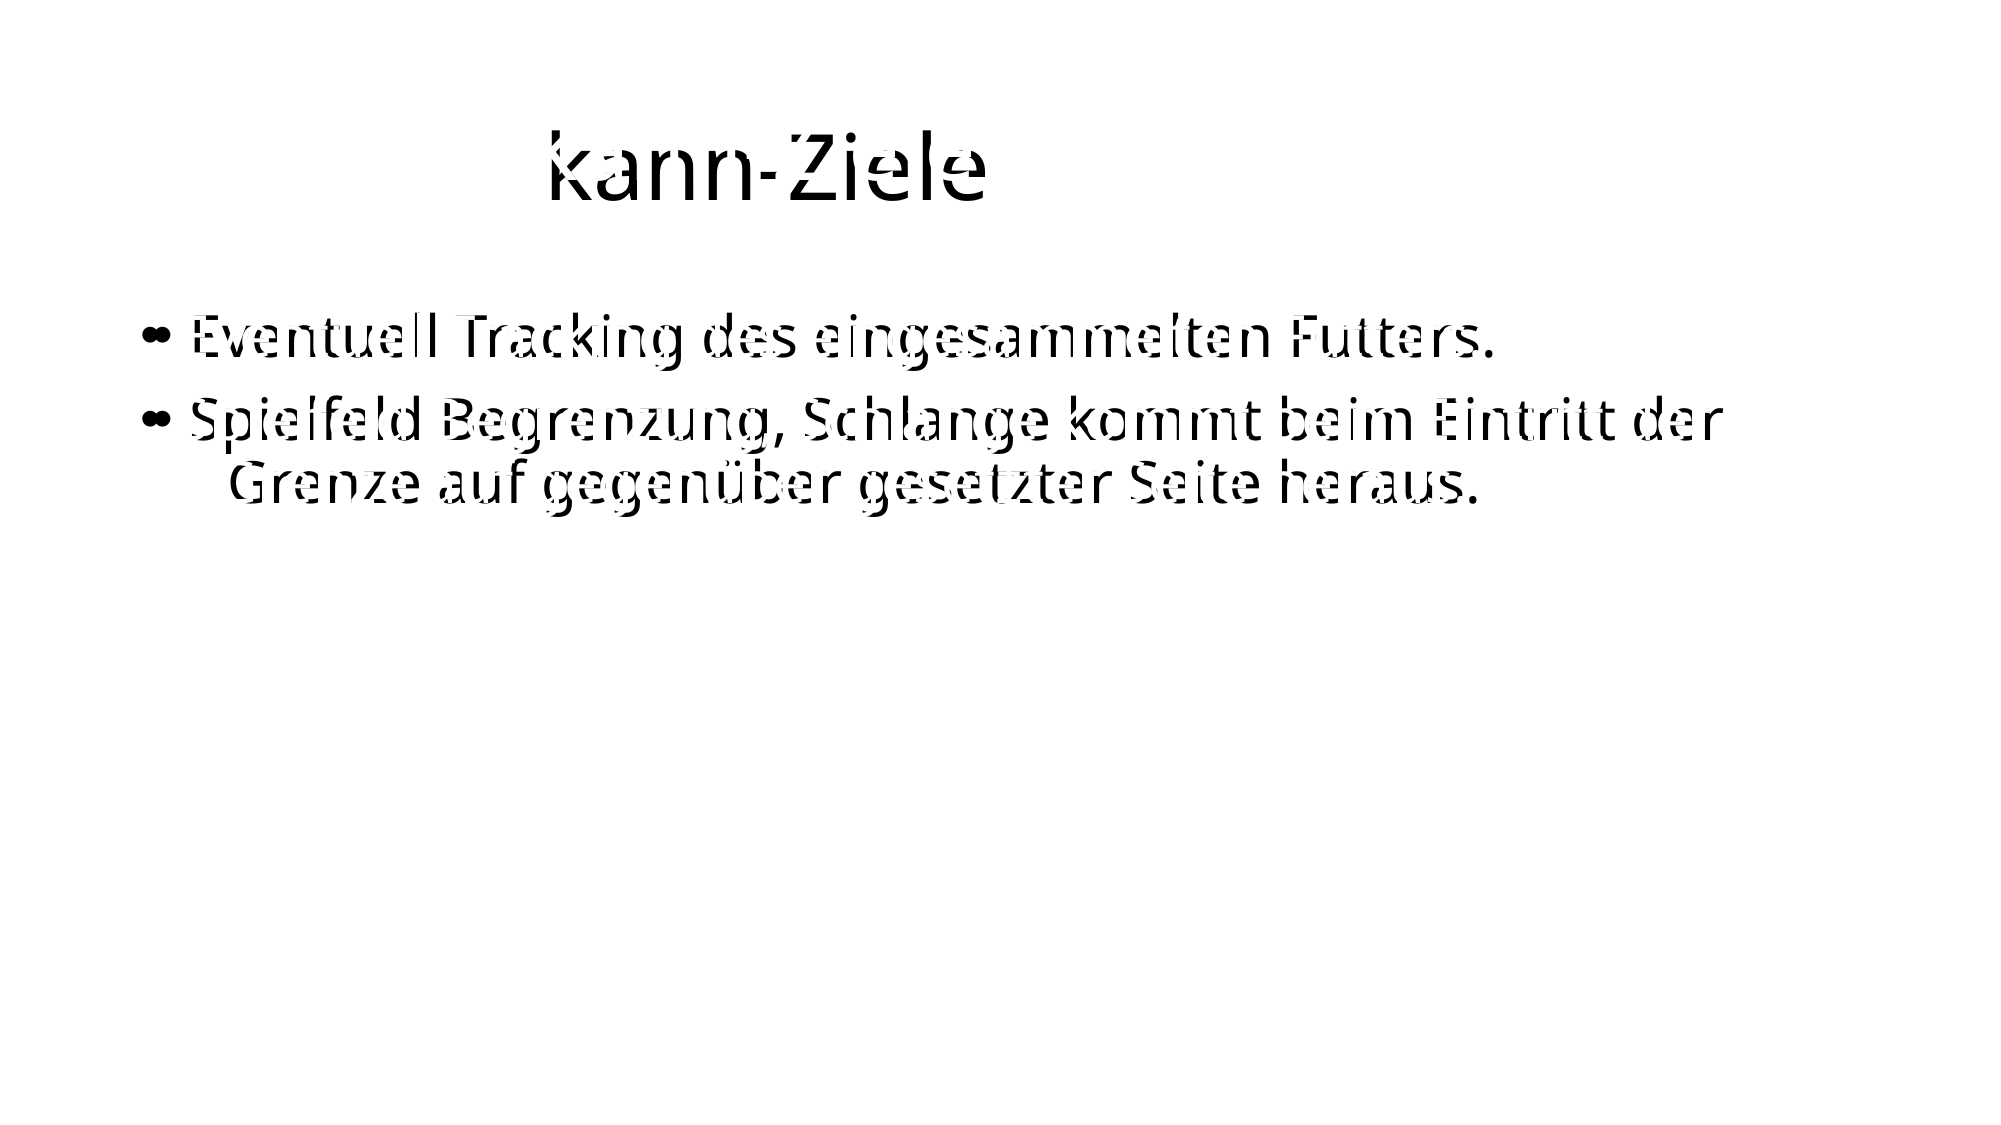

kann-Ziele
# kann-Ziele
Eventuell Tracking des eingesammelten Futters.
Spielfeld Begrenzung, Schlange kommt beim Eintritt der Grenze auf gegenüber gesetzter Seite heraus.
Eventuell Tracking des eingesammelten Futters.
Spielfeld Begrenzung, Schlange kommt beim Eintritt der Grenze auf gegenüber gesetzter Seite heraus.